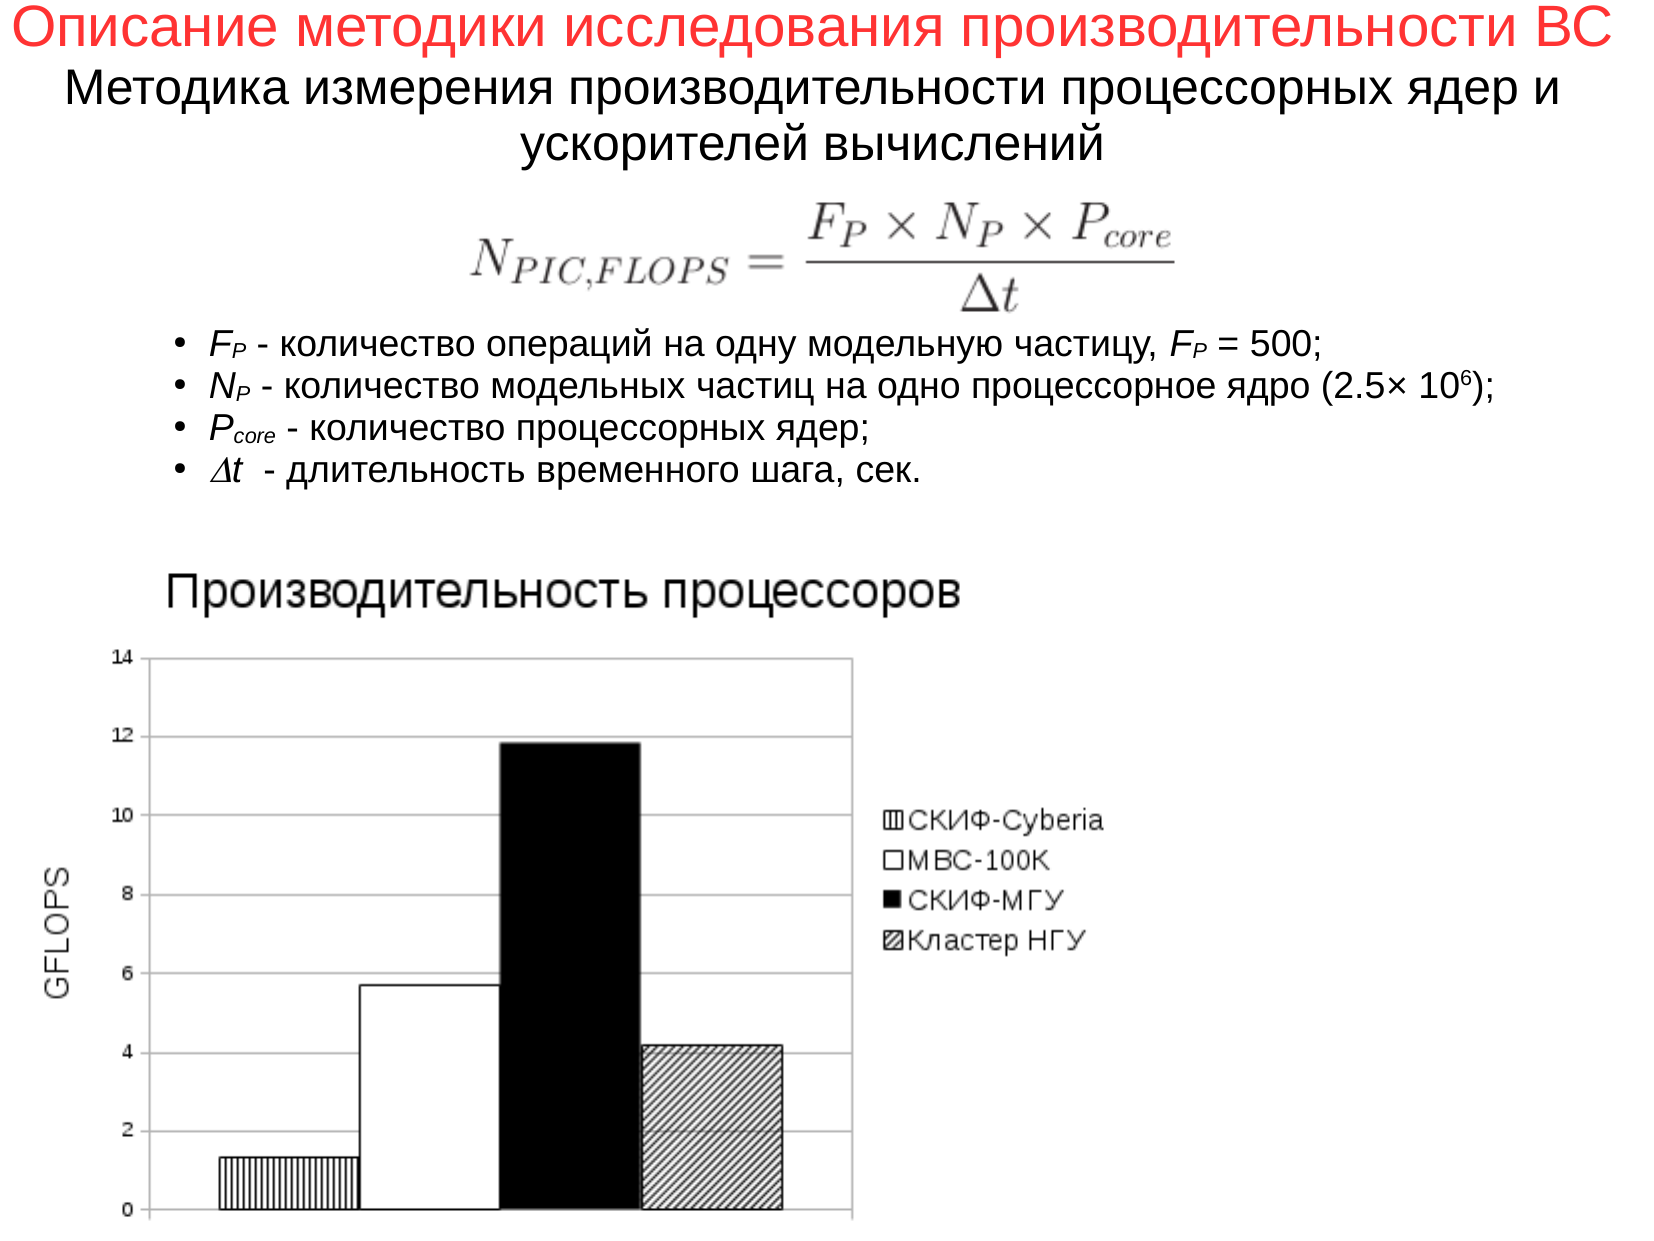

# Описание методики исследования производительности ВС Методика измерения производительности процессорных ядер и ускорителей вычислений
FP - количество операций на одну модельную частицу, FP = 500;
NP - количество модельных частиц на одно процессорное ядро (2.5× 106);
Pcore - количество процессорных ядер;
Dt - длительность временного шага, сек.